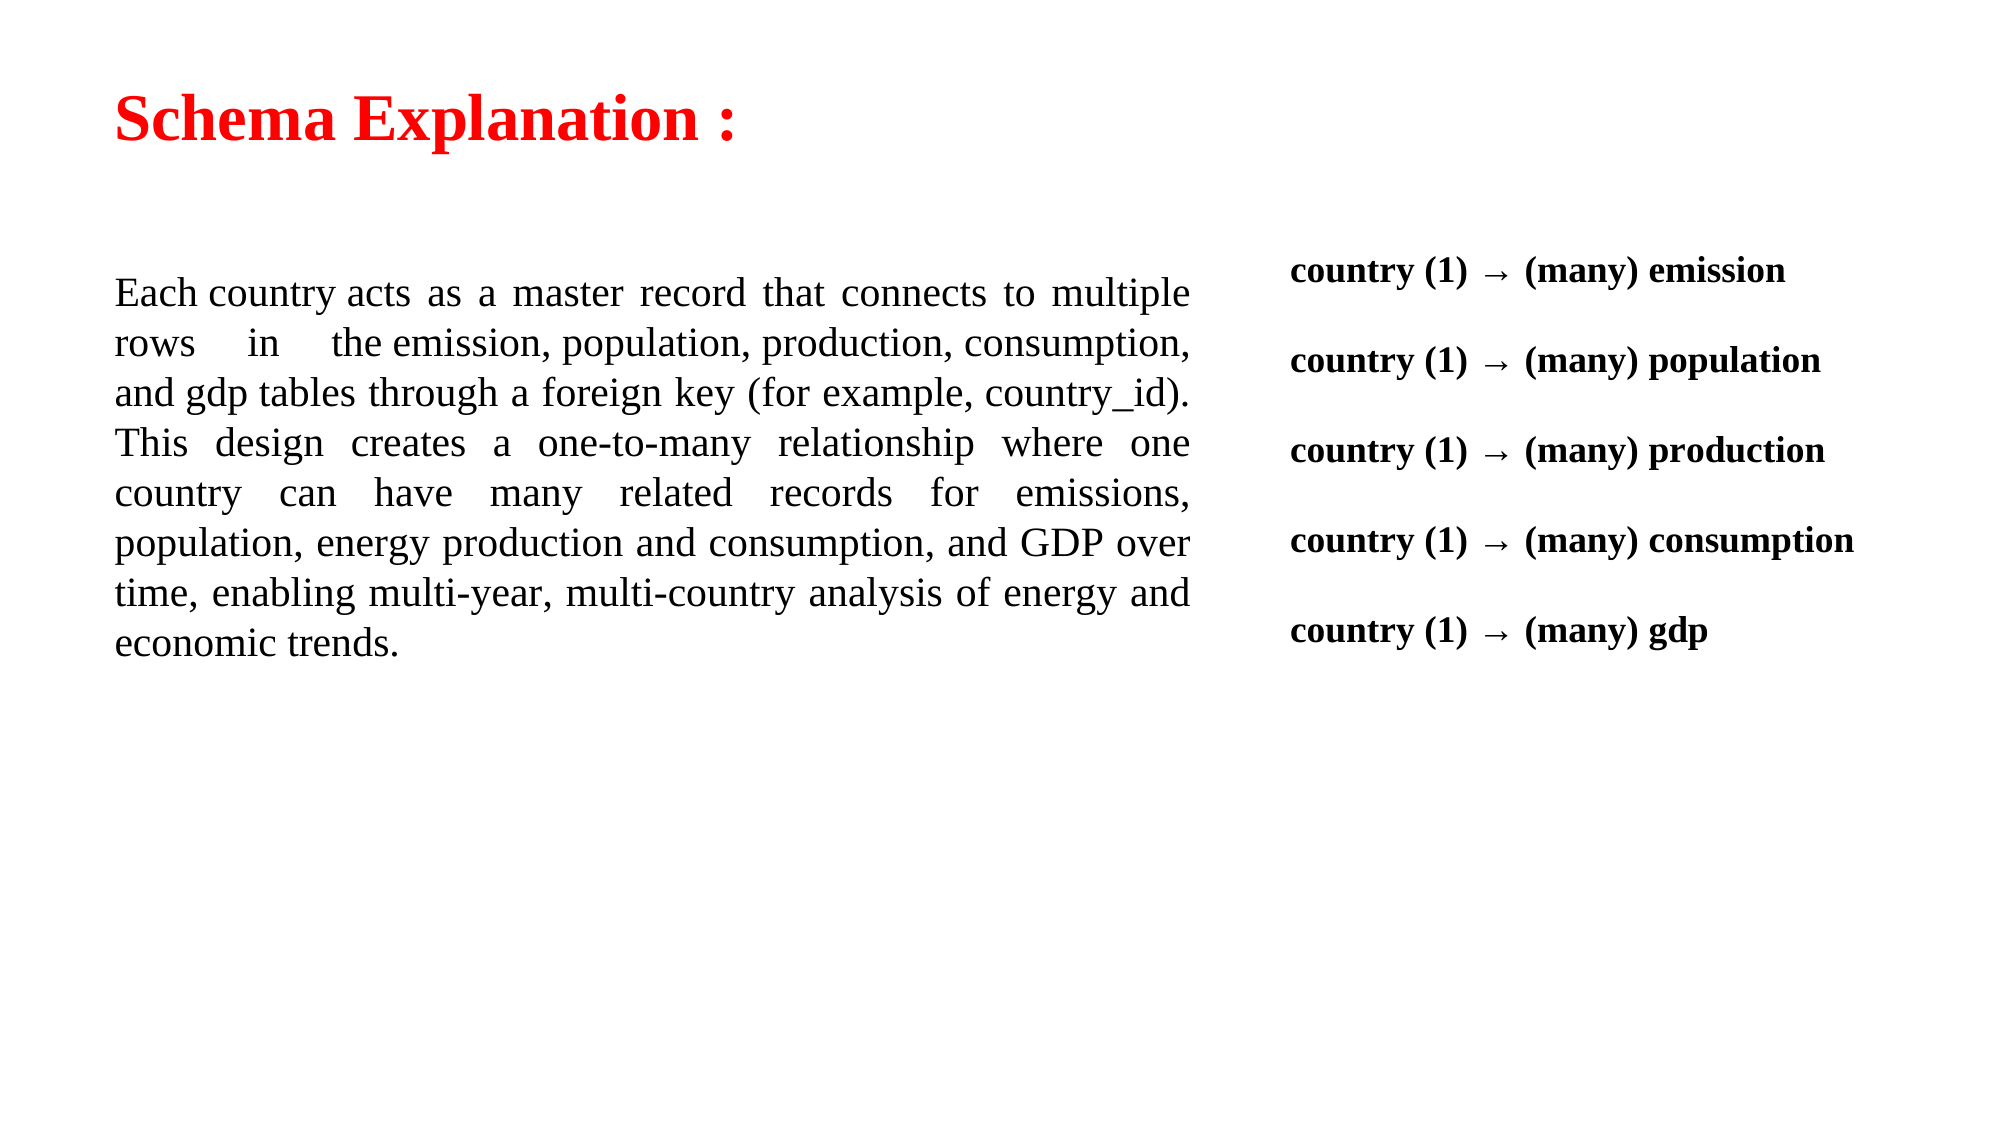

# Schema Explanation :
country (1) → (many) emission
country (1) → (many) population
country (1) → (many) production
country (1) → (many) consumption
country (1) → (many) gdp
Each country acts as a master record that connects to multiple rows in the emission, population, production, consumption, and gdp tables through a foreign key (for example, country_id). This design creates a one‑to‑many relationship where one country can have many related records for emissions, population, energy production and consumption, and GDP over time, enabling multi-year, multi-country analysis of energy and economic trends.